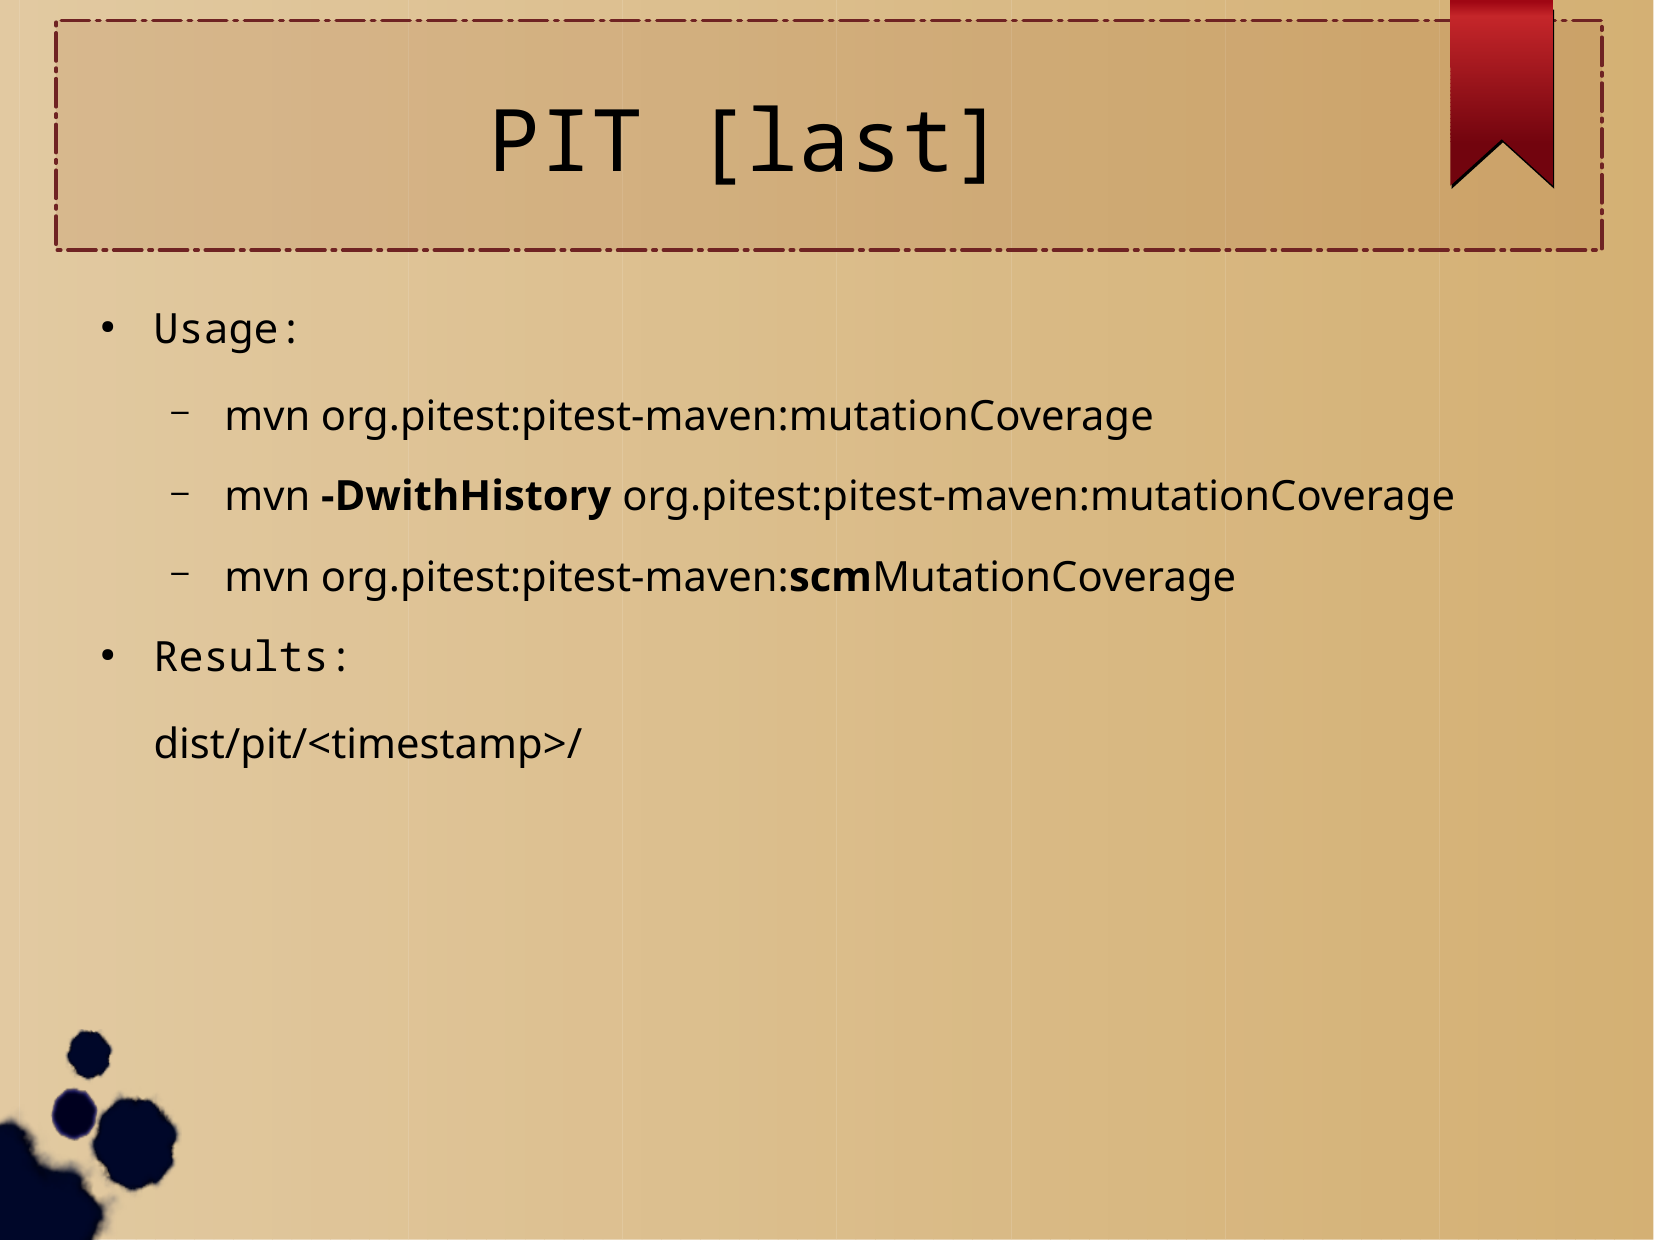

# PIT [last]
Usage:
mvn org.pitest:pitest-maven:mutationCoverage
mvn -DwithHistory org.pitest:pitest-maven:mutationCoverage
mvn org.pitest:pitest-maven:scmMutationCoverage
Results:
dist/pit/<timestamp>/